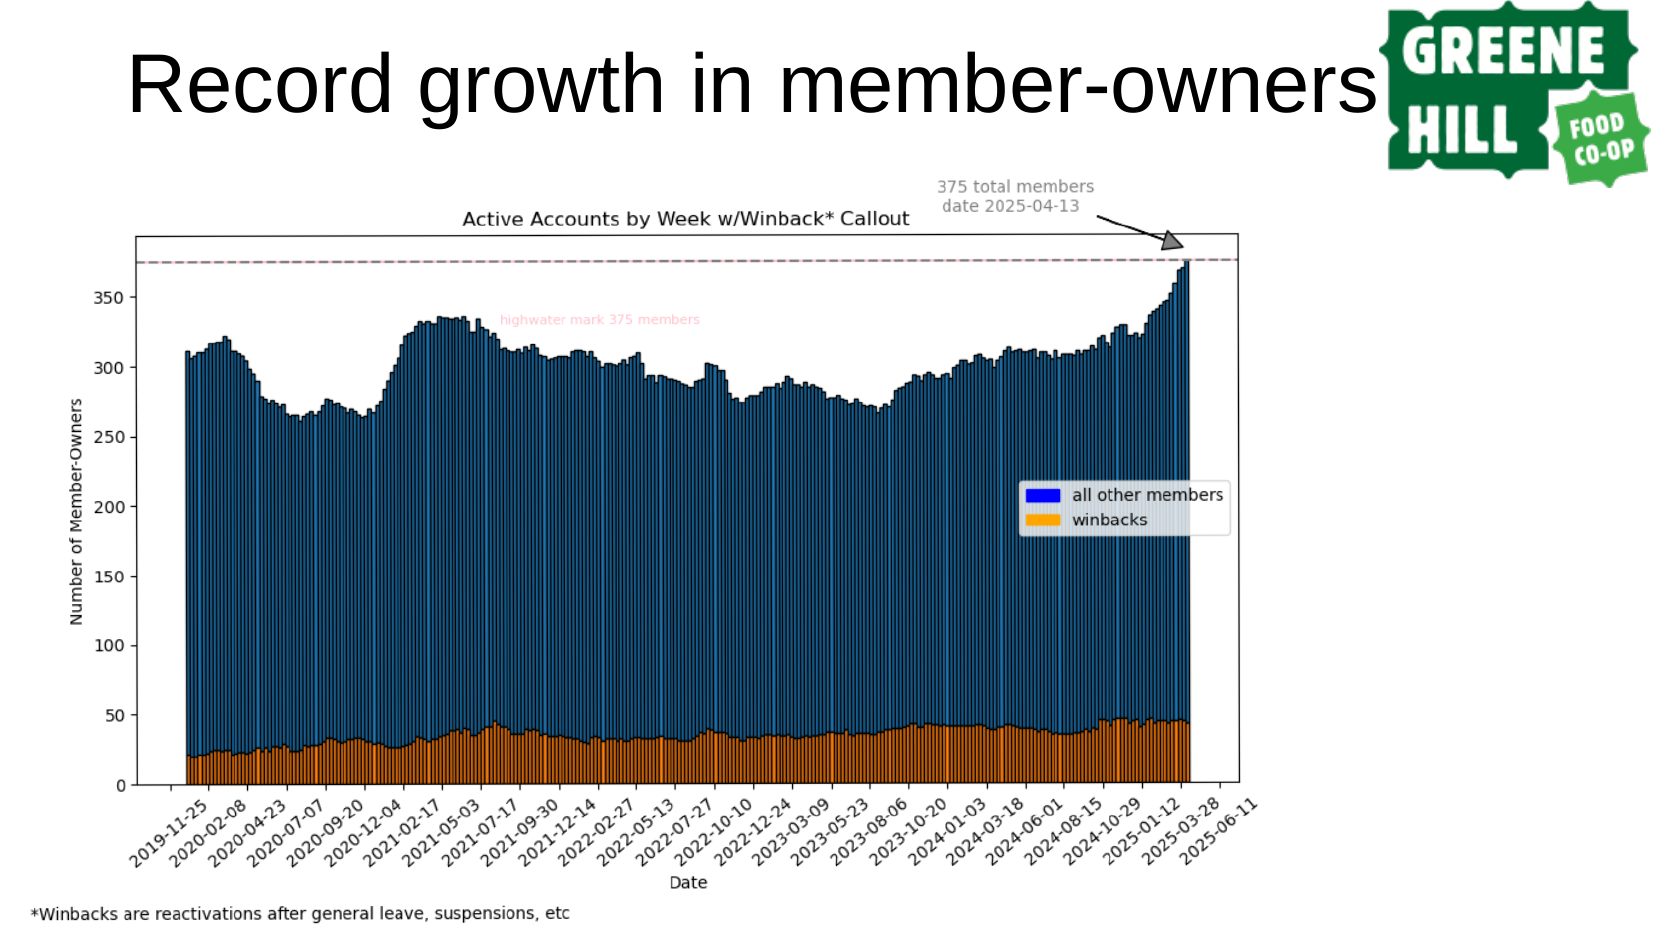

# Record growth in member-owners Parabolic growth since start of year